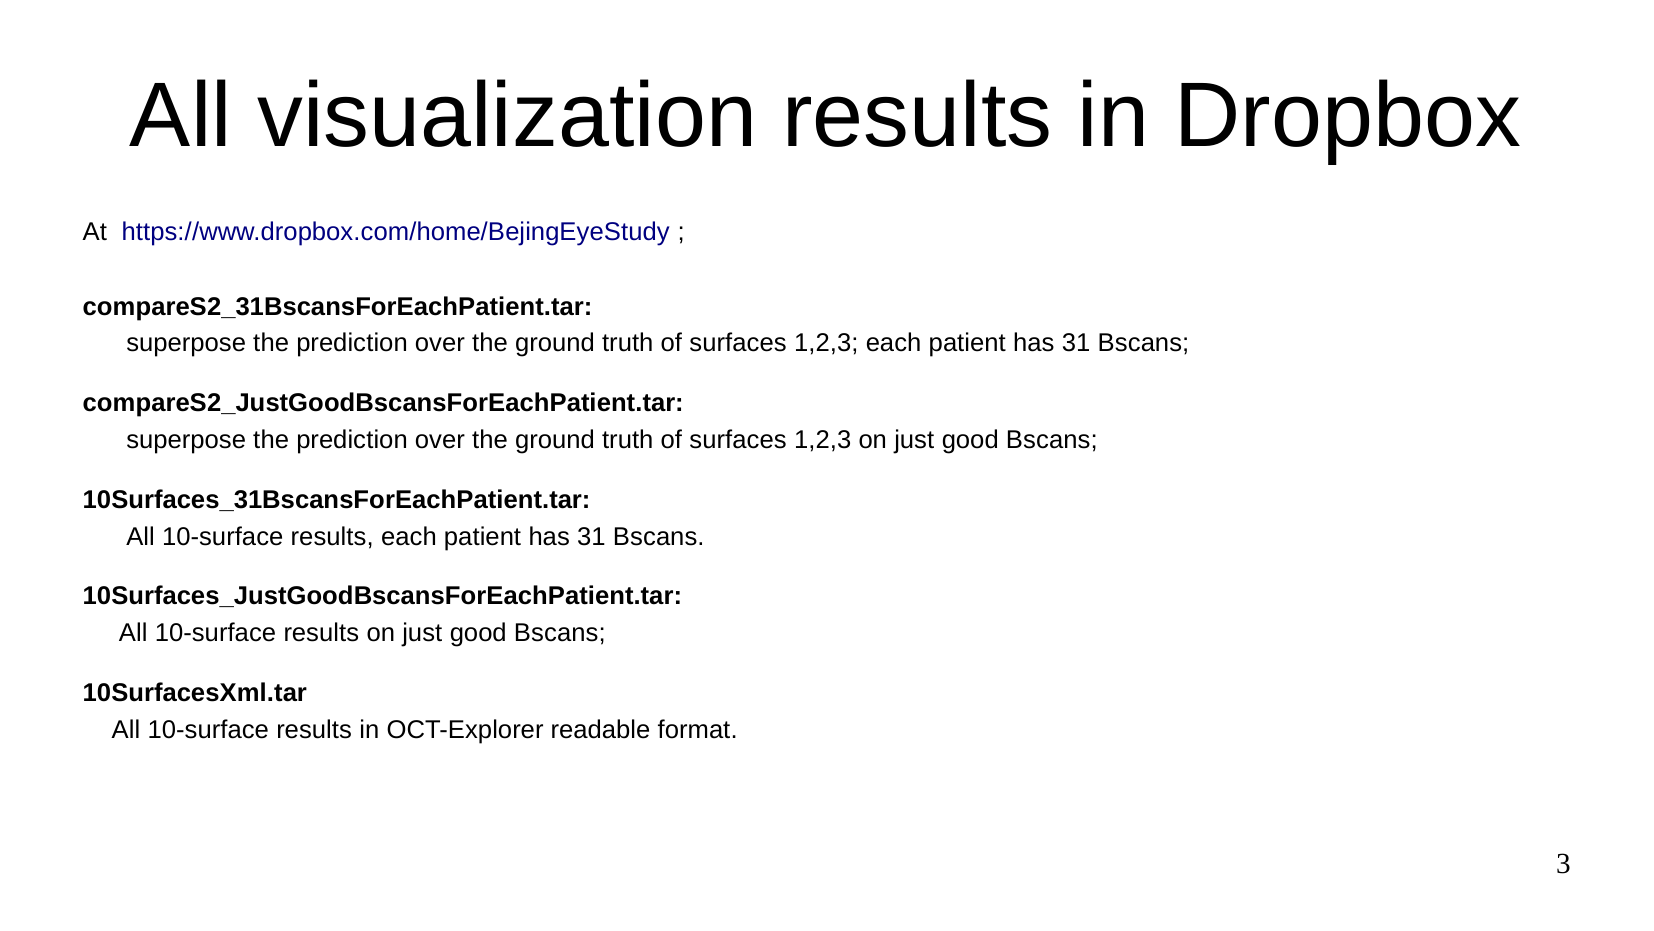

# All visualization results in Dropbox
At https://www.dropbox.com/home/BejingEyeStudy ;
compareS2_31BscansForEachPatient.tar:
 superpose the prediction over the ground truth of surfaces 1,2,3; each patient has 31 Bscans;
compareS2_JustGoodBscansForEachPatient.tar:
 superpose the prediction over the ground truth of surfaces 1,2,3 on just good Bscans;
10Surfaces_31BscansForEachPatient.tar:
 All 10-surface results, each patient has 31 Bscans.
10Surfaces_JustGoodBscansForEachPatient.tar:
 All 10-surface results on just good Bscans;
10SurfacesXml.tar
 All 10-surface results in OCT-Explorer readable format.
3